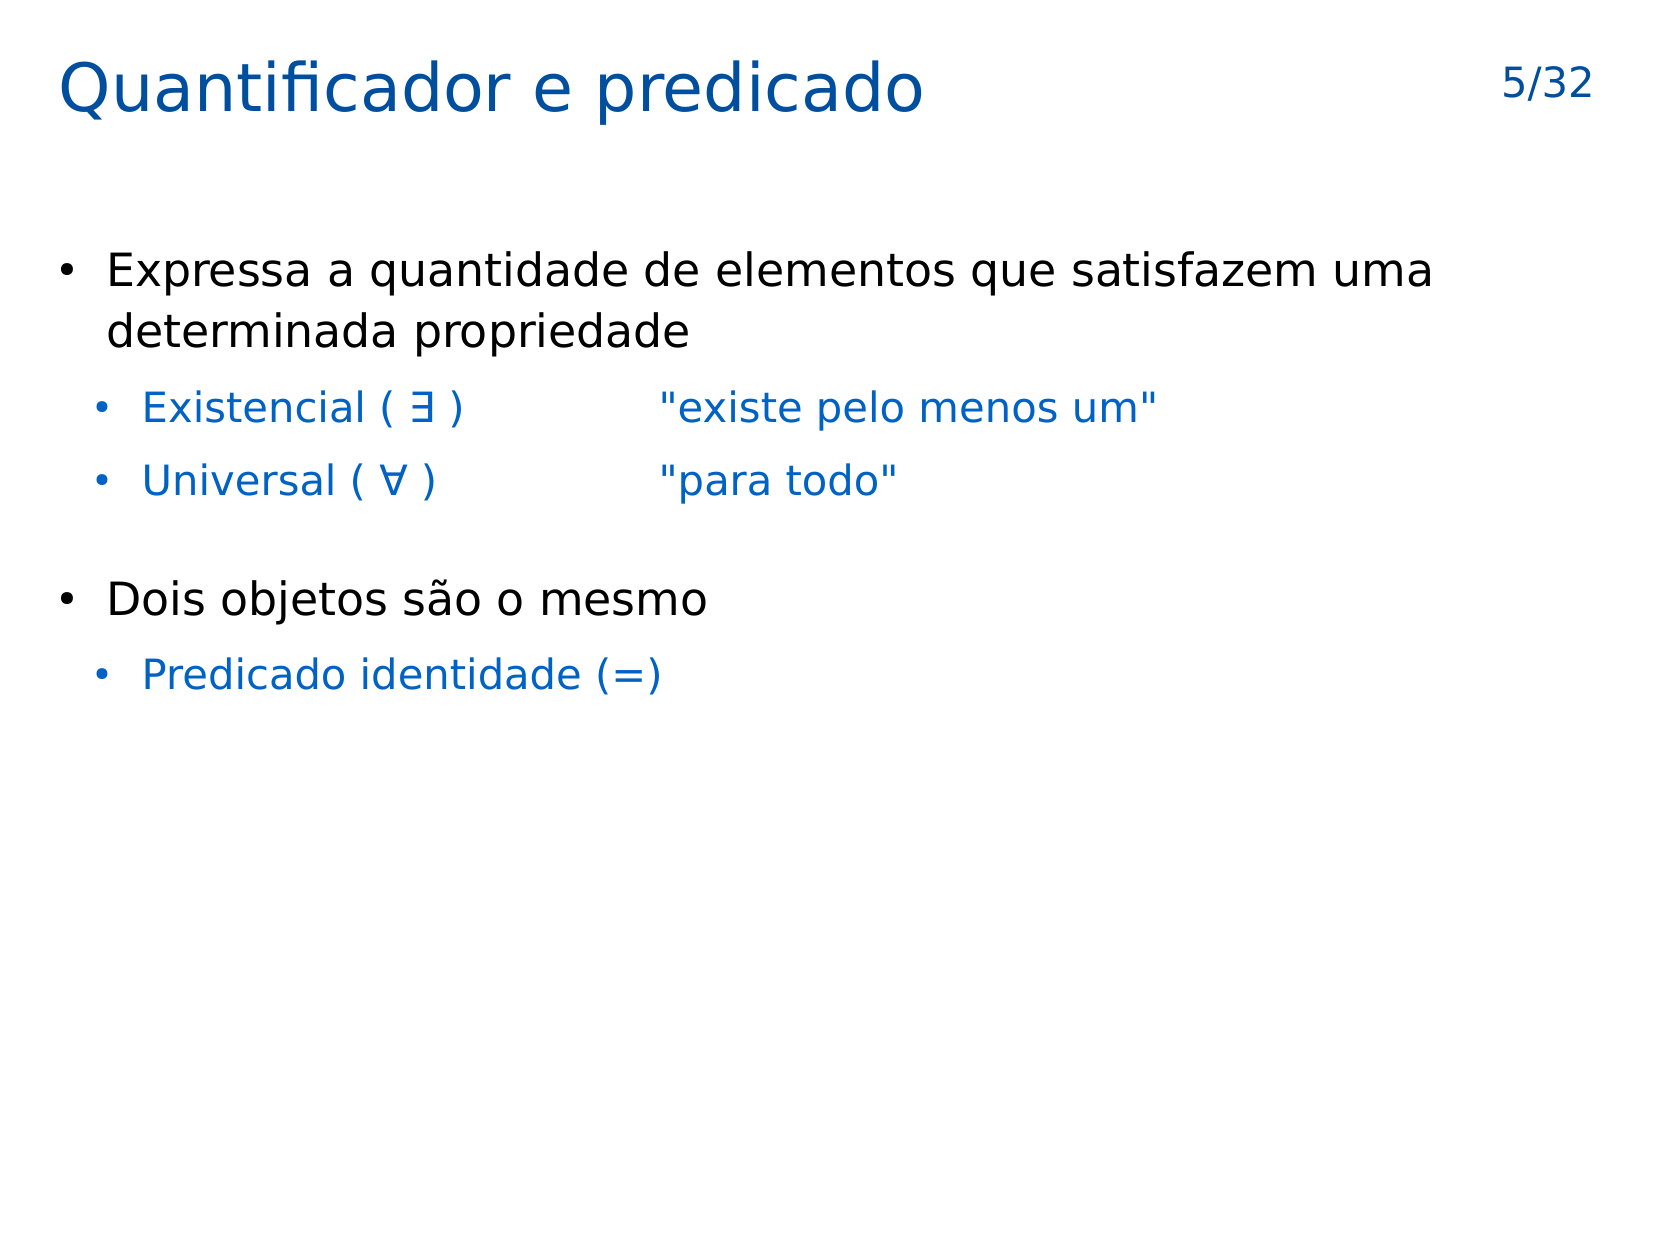

# Quantificador e predicado
5
Expressa a quantidade de elementos que satisfazem uma determinada propriedade
Existencial ( ∃ ) 		"existe pelo menos um"
Universal ( ∀ )			"para todo"
Dois objetos são o mesmo
Predicado identidade (=)